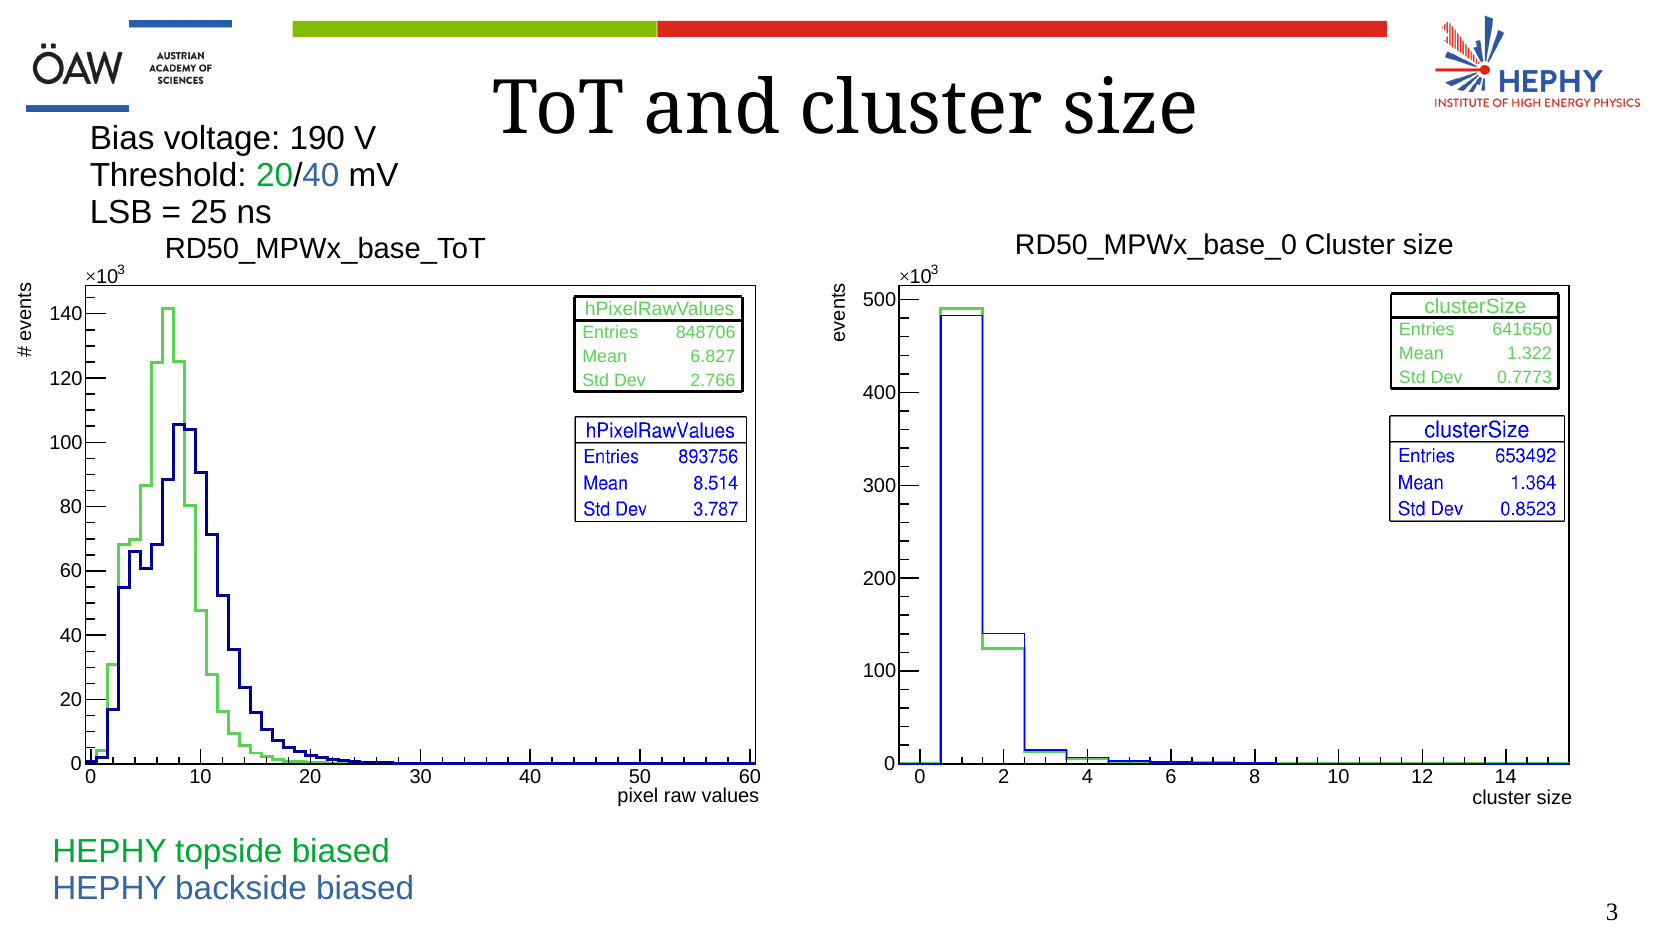

# ToT and cluster size
Bias voltage: 190 V
Threshold: 20/40 mV
LSB = 25 ns
RD50_MPWx_base_ToT
HEPHY topside biased
HEPHY backside biased